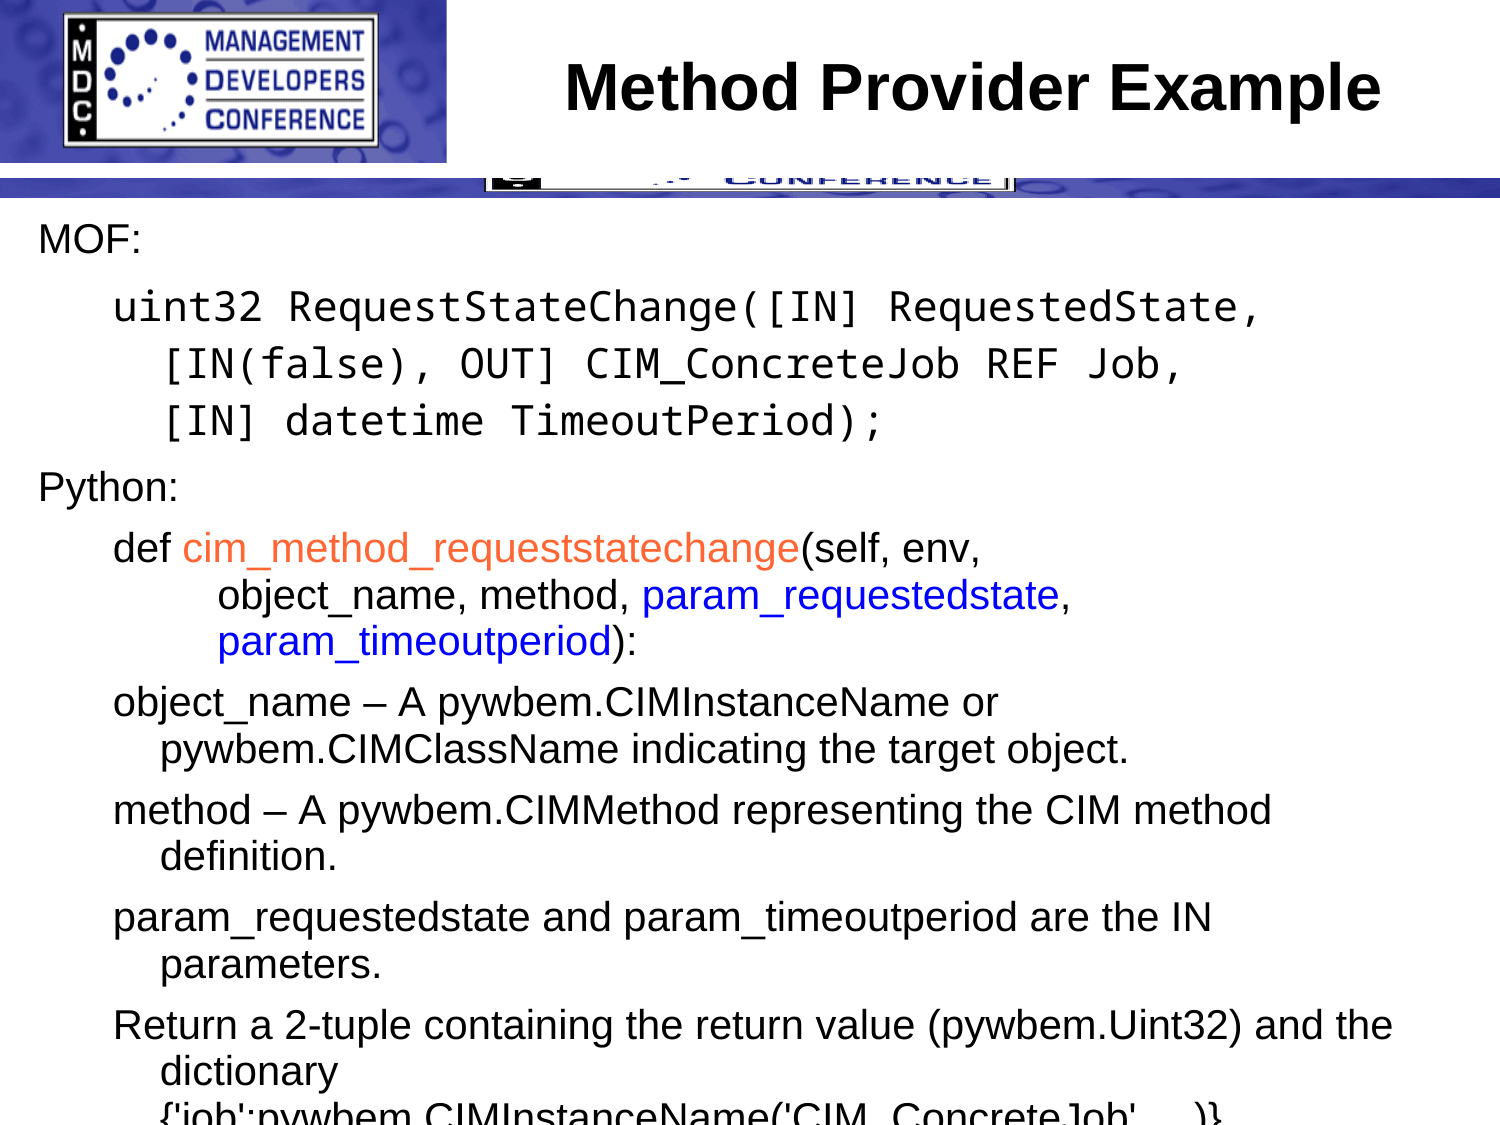

# Method Provider Example
MOF:
uint32 RequestStateChange([IN] RequestedState, [IN(false), OUT] CIM_ConcreteJob REF Job,
[IN] datetime TimeoutPeriod);
Python:
def cim_method_requeststatechange(self, env,
 object_name, method, param_requestedstate,
 param_timeoutperiod):
object_name – A pywbem.CIMInstanceName or pywbem.CIMClassName indicating the target object.
method – A pywbem.CIMMethod representing the CIM method definition.
param_requestedstate and param_timeoutperiod are the IN parameters.
Return a 2-tuple containing the return value (pywbem.Uint32) and the dictionary
{'job':pywbem.CIMInstanceName('CIM_ConcreteJob', ...)}